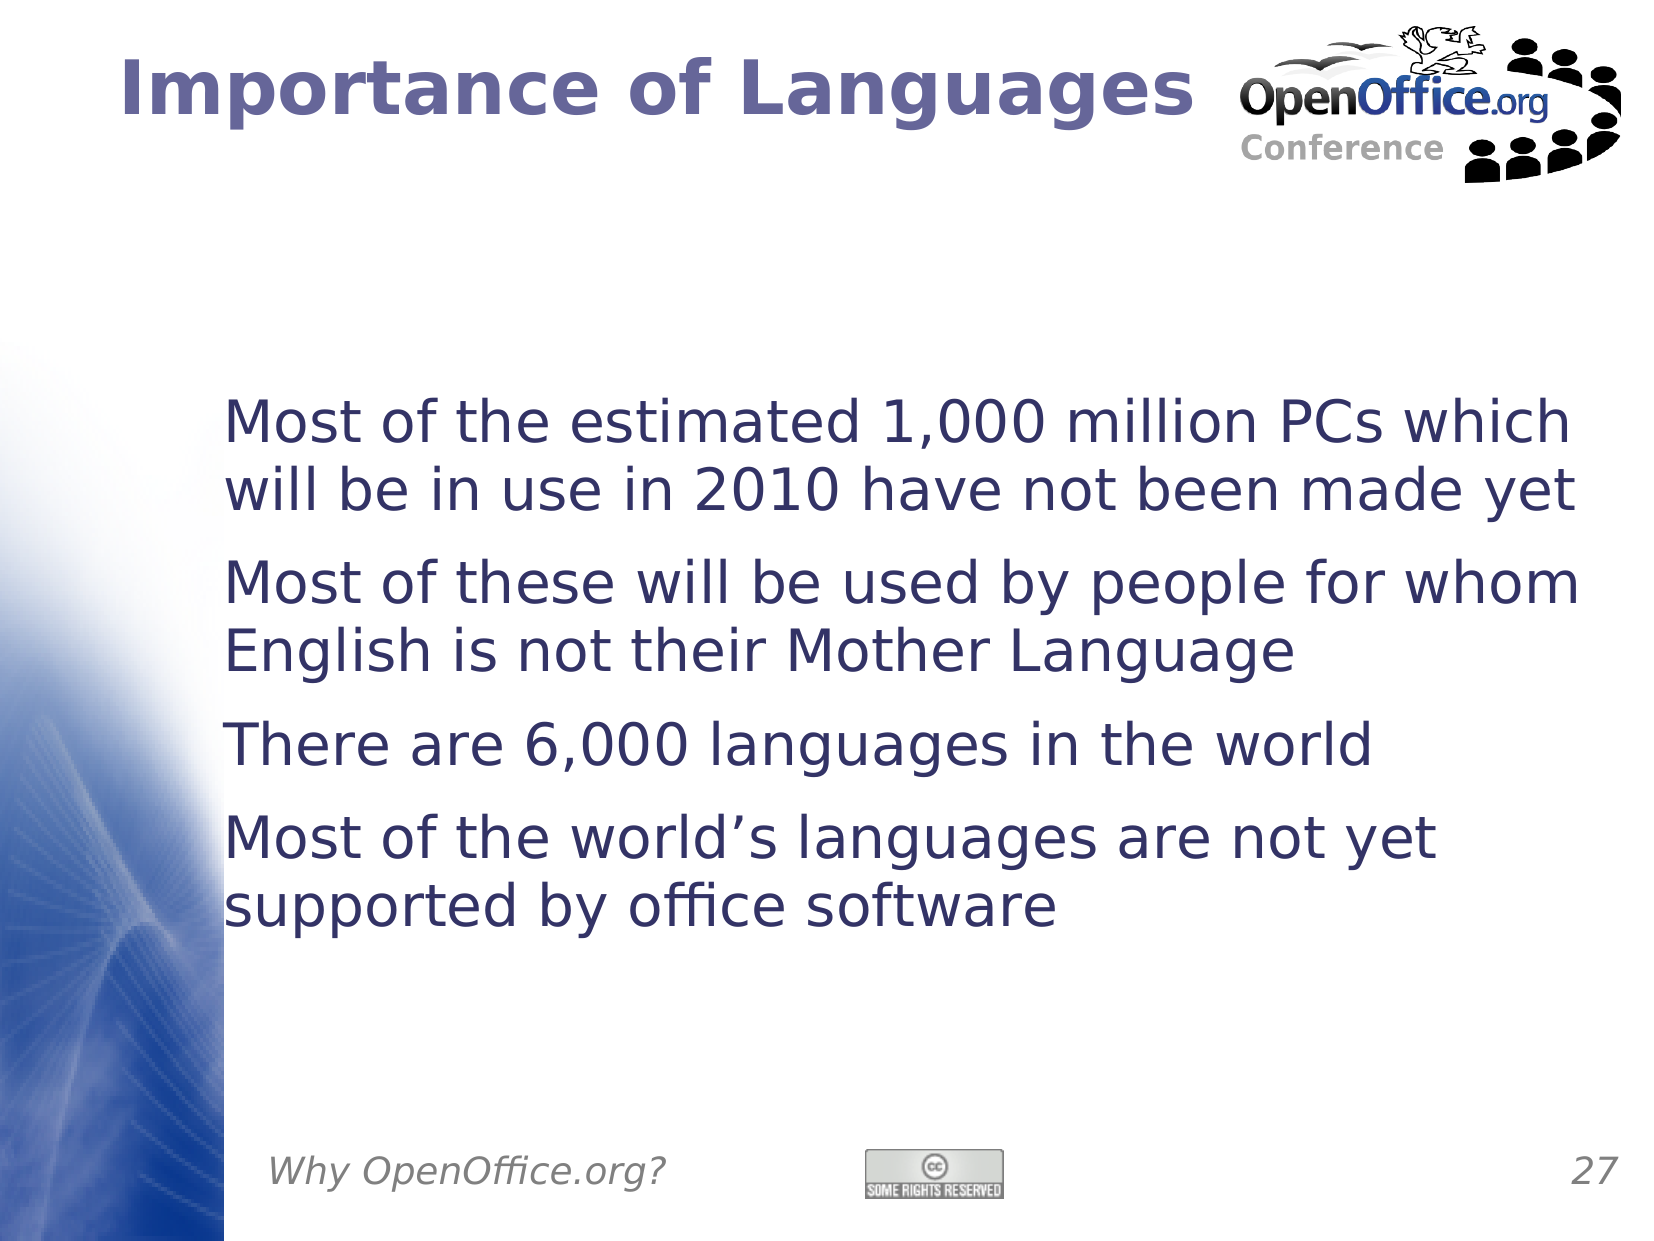

# Importance of Languages
Most of the estimated 1,000 million PCs which will be in use in 2010 have not been made yet
Most of these will be used by people for whom English is not their Mother Language
There are 6,000 languages in the world
Most of the world’s languages are not yet supported by office software